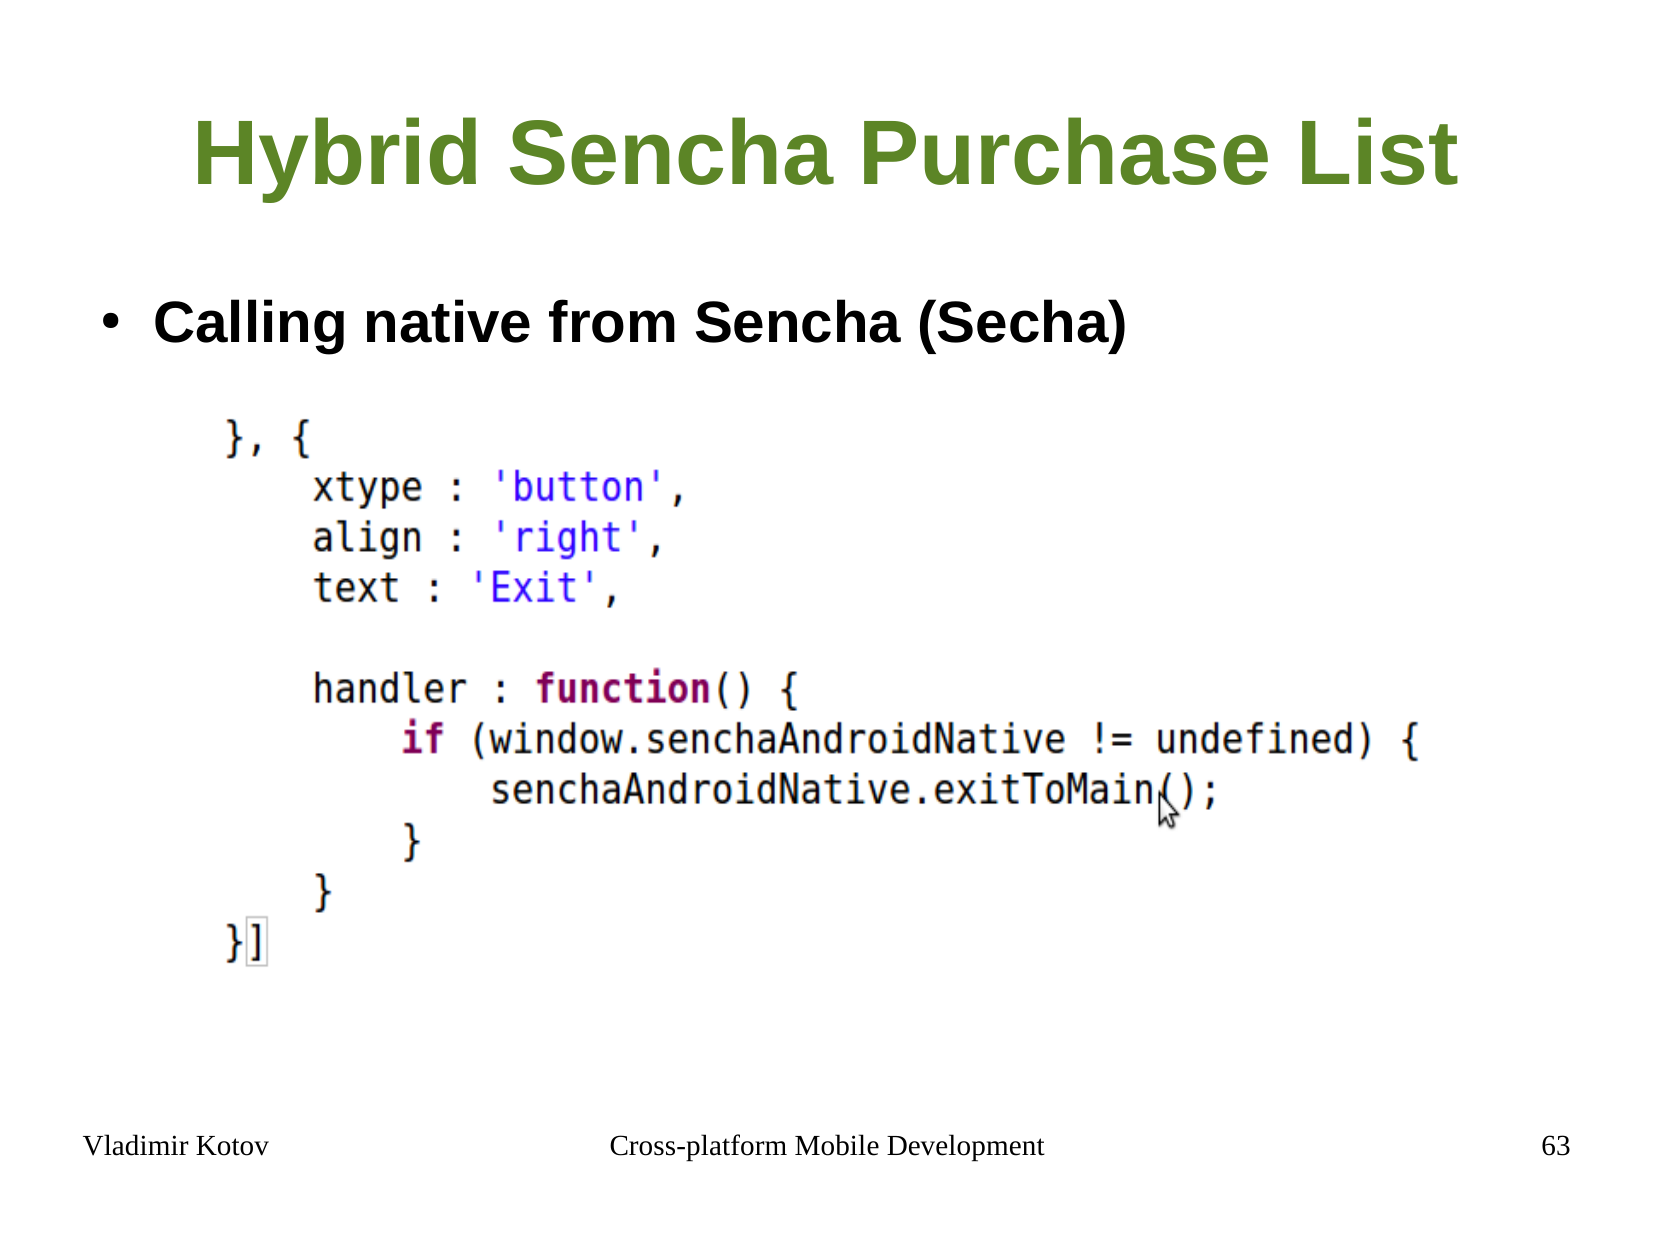

# Hybrid Sencha Purchase List
Calling native from Sencha (Secha)
Vladimir Kotov
Cross-platform Mobile Development
63